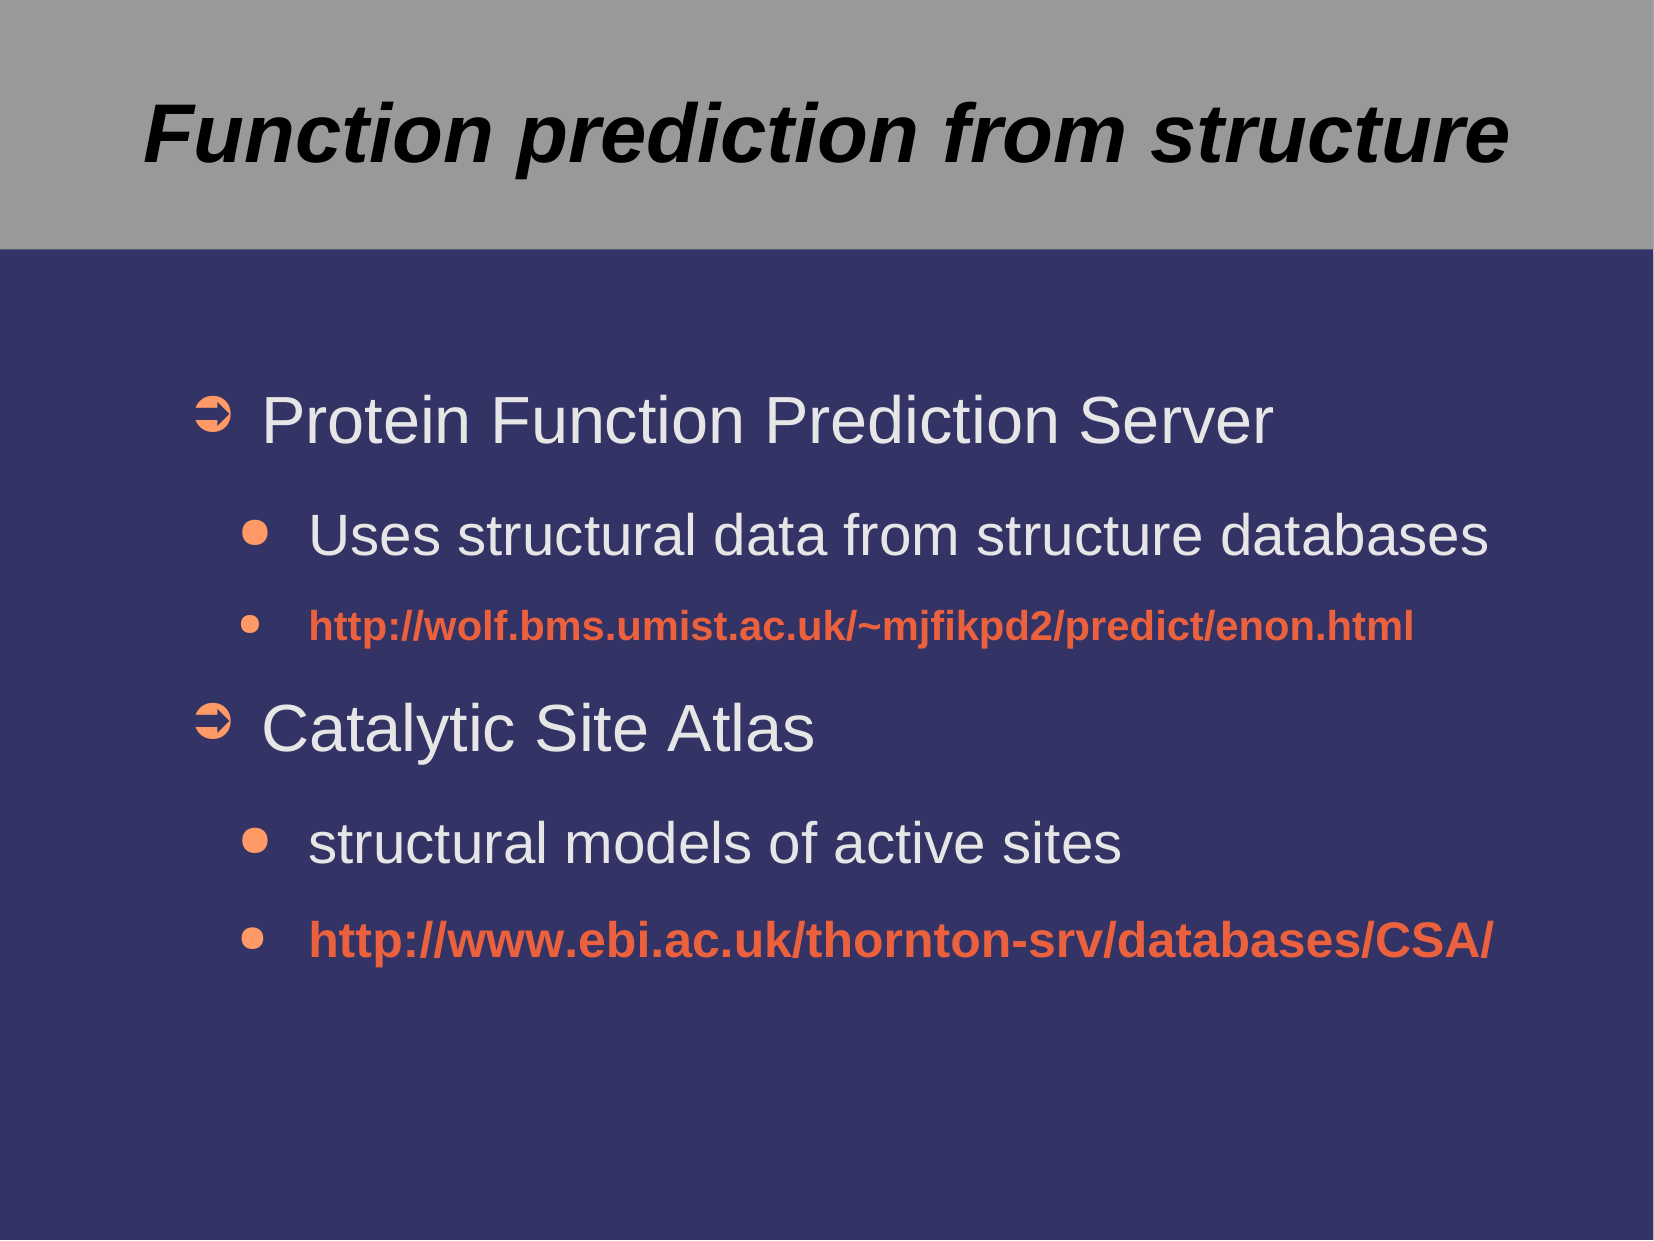

# Function prediction from structure
Protein Function Prediction Server
Uses structural data from structure databases
http://wolf.bms.umist.ac.uk/~mjfikpd2/predict/enon.html
Catalytic Site Atlas
structural models of active sites
http://www.ebi.ac.uk/thornton-srv/databases/CSA/